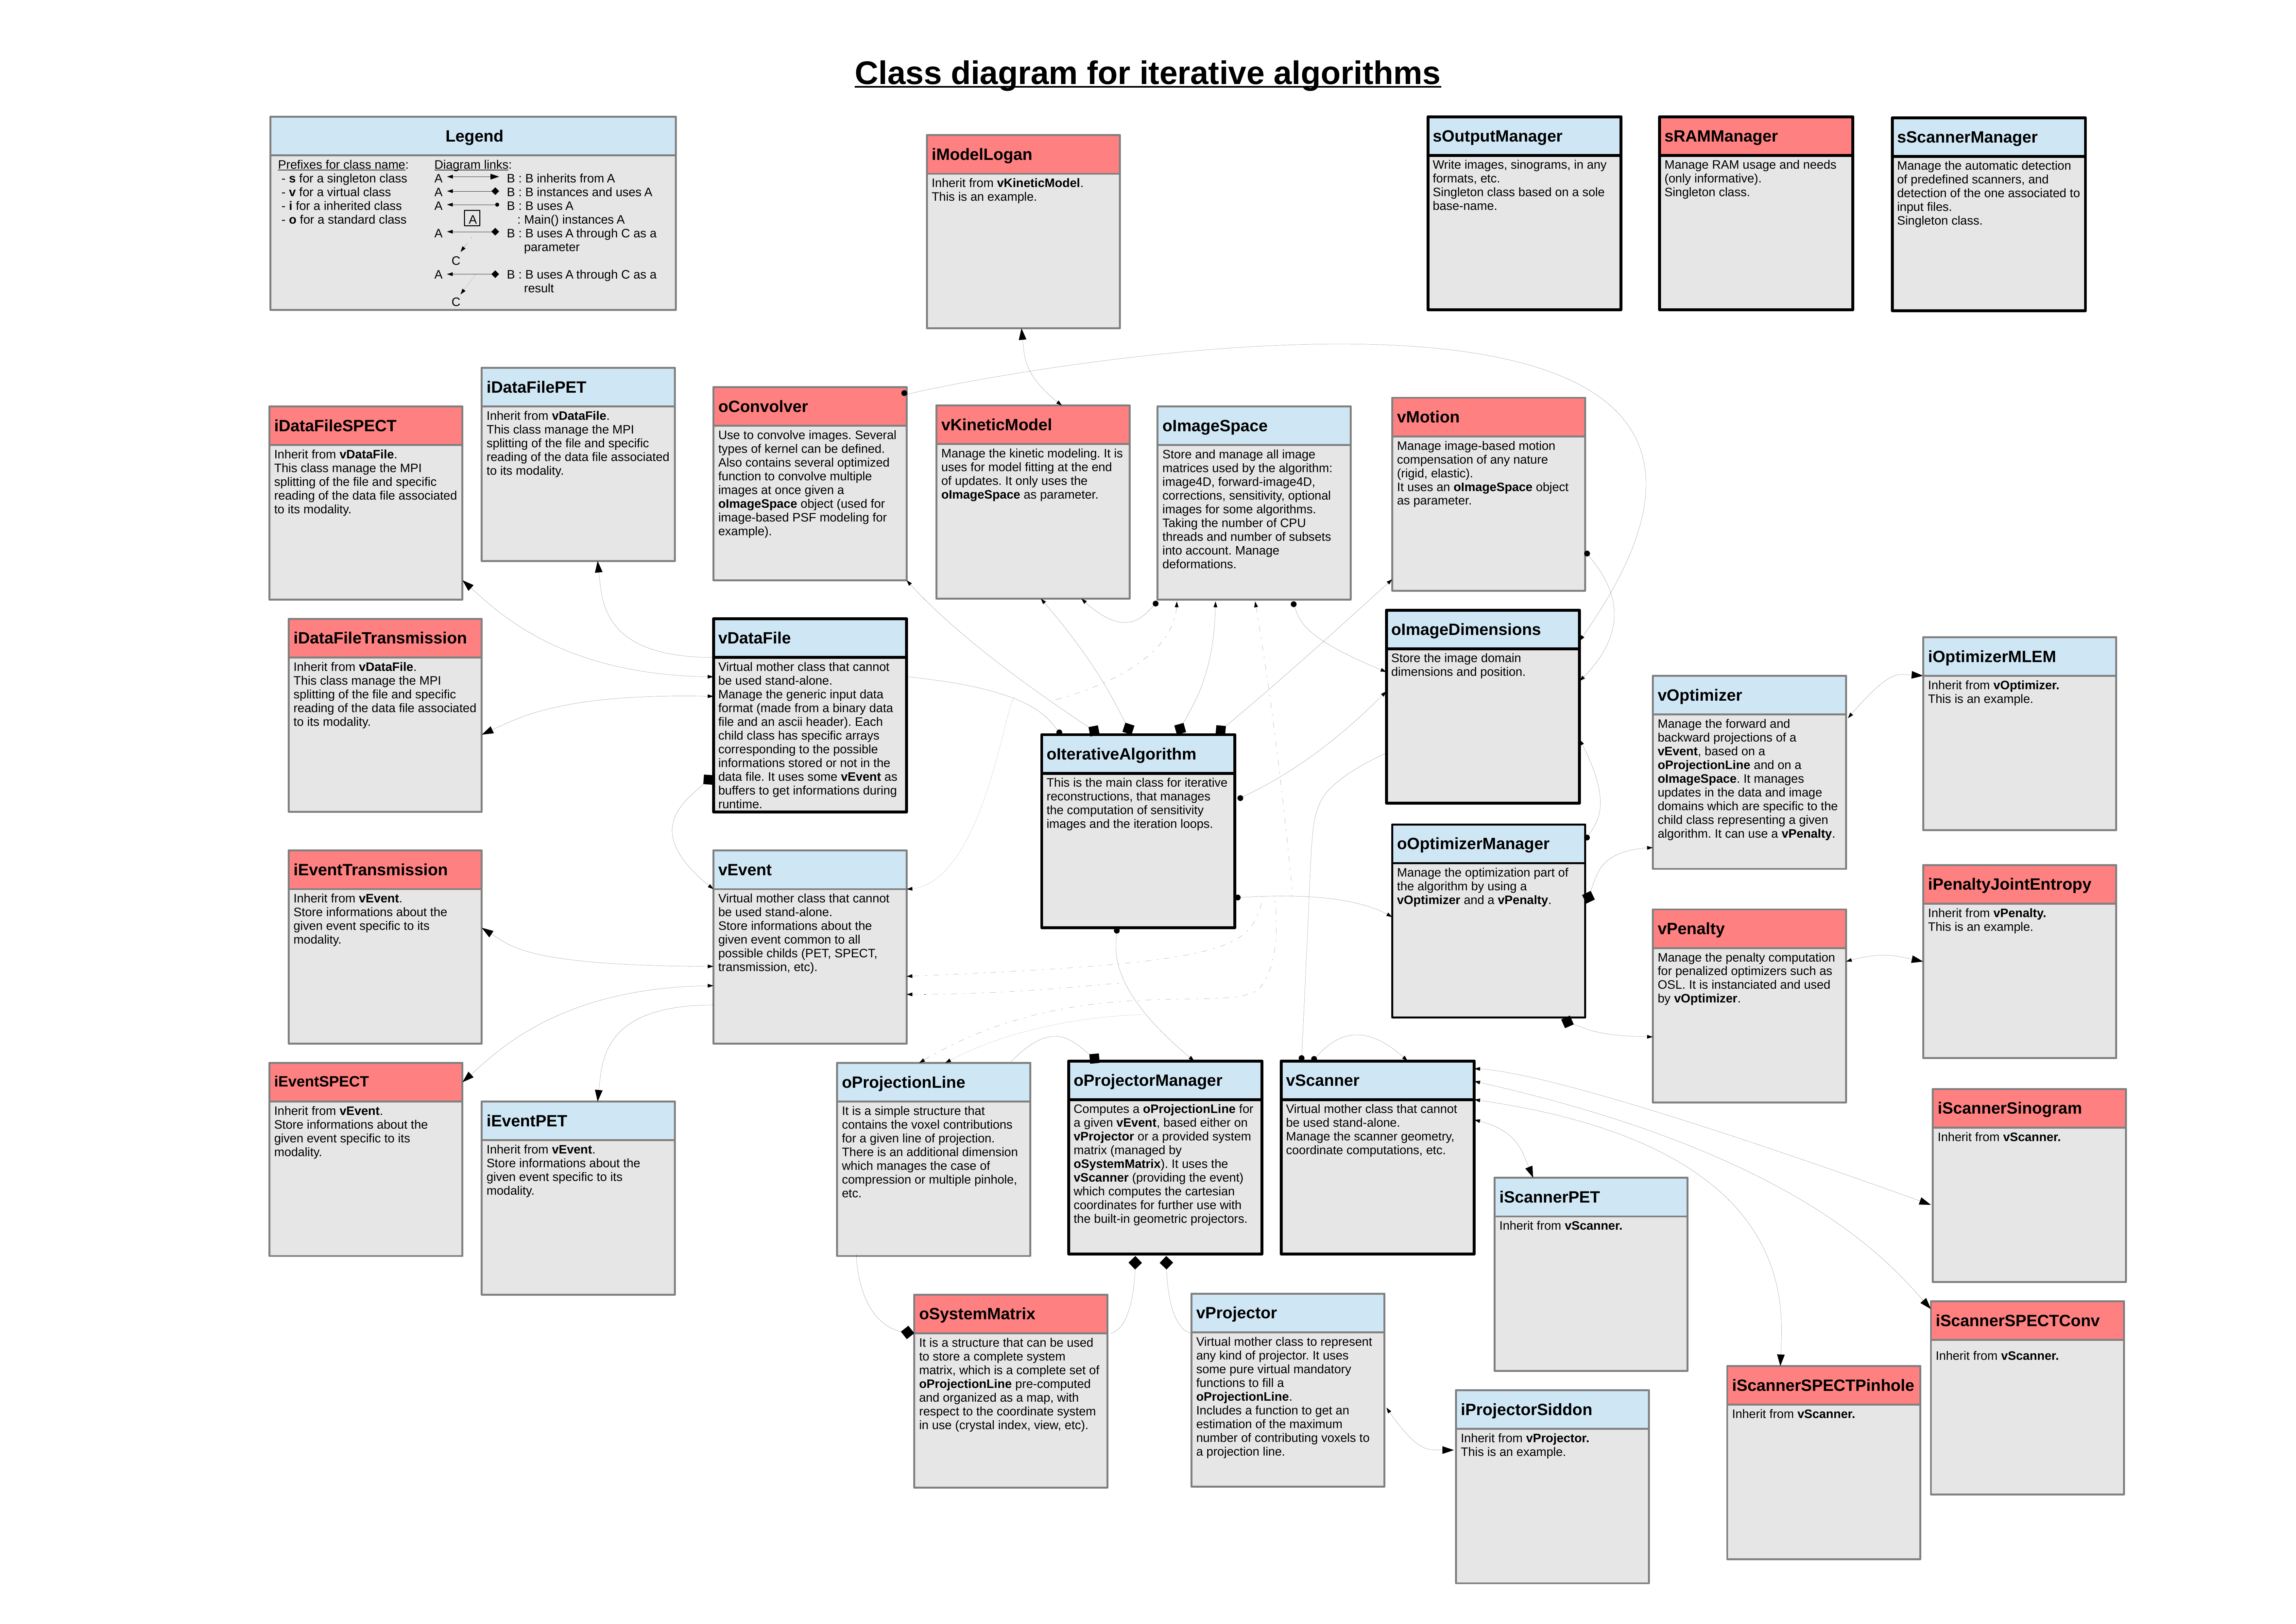

Class diagram for iterative algorithms
Legend
Prefixes for class name:
 - s for a singleton class
 - v for a virtual class
 - i for a inherited class
 - o for a standard class
Diagram links:
A			B : B inherits from A
A			B : B instances and uses A
A			B : B uses A
 A : Main() instances A
A			B : B uses A through C as a
			 parameter
 C
A			B : B uses A through C as a
			 result
 C
sOutputManager
Write images, sinograms, in any formats, etc.
Singleton class based on a sole base-name.
sScannerManager
Manage the automatic detection of predefined scanners, and detection of the one associated to input files.
Singleton class.
sRAMManager
iModelLogan
Inherit from vKineticModel.
This is an example.
Manage RAM usage and needs (only informative).
Singleton class.
iDataFilePET
Inherit from vDataFile.
This class manage the MPI splitting of the file and specific reading of the data file associated to its modality.
oConvolver
Use to convolve images. Several types of kernel can be defined. Also contains several optimized function to convolve multiple images at once given a oImageSpace object (used for image-based PSF modeling for example).
vMotion
Manage image-based motion compensation of any nature (rigid, elastic).
It uses an oImageSpace object as parameter.
vKineticModel
Manage the kinetic modeling. It is uses for model fitting at the end of updates. It only uses the oImageSpace as parameter.
oImageSpace
Store and manage all image matrices used by the algorithm: image4D, forward-image4D, corrections, sensitivity, optional images for some algorithms. Taking the number of CPU threads and number of subsets into account. Manage deformations.
iDataFileSPECT
Inherit from vDataFile.
This class manage the MPI splitting of the file and specific reading of the data file associated to its modality.
oImageDimensions
Store the image domain dimensions and position.
vDataFile
Virtual mother class that cannot be used stand-alone.
Manage the generic input data format (made from a binary data file and an ascii header). Each child class has specific arrays corresponding to the possible informations stored or not in the data file. It uses some vEvent as buffers to get informations during runtime.
iDataFileTransmission
iOptimizerMLEM
Inherit from vOptimizer.
This is an example.
Inherit from vDataFile.
This class manage the MPI splitting of the file and specific reading of the data file associated to its modality.
vOptimizer
Manage the forward and backward projections of a vEvent, based on a oProjectionLine and on a oImageSpace. It manages updates in the data and image domains which are specific to the child class representing a given algorithm. It can use a vPenalty.
oIterativeAlgorithm
This is the main class for iterative reconstructions, that manages the computation of sensitivity images and the iteration loops.
oOptimizerManager
Manage the optimization part of the algorithm by using a vOptimizer and a vPenalty.
vEvent
Virtual mother class that cannot be used stand-alone.
Store informations about the given event common to all possible childs (PET, SPECT, transmission, etc).
iEventTransmission
iPenaltyJointEntropy
Inherit from vPenalty.
This is an example.
Inherit from vEvent.
Store informations about the given event specific to its modality.
vPenalty
Manage the penalty computation for penalized optimizers such as OSL. It is instanciated and used by vOptimizer.
oProjectorManager
Computes a oProjectionLine for a given vEvent, based either on vProjector or a provided system matrix (managed by oSystemMatrix). It uses the vScanner (providing the event) which computes the cartesian coordinates for further use with the built-in geometric projectors.
vScanner
Virtual mother class that cannot be used stand-alone.
Manage the scanner geometry, coordinate computations, etc.
oProjectionLine
It is a simple structure that contains the voxel contributions for a given line of projection. There is an additional dimension which manages the case of compression or multiple pinhole, etc.
iEventSPECT
iScannerSinogram
Inherit from vScanner.
Inherit from vEvent.
Store informations about the given event specific to its modality.
iEventPET
Inherit from vEvent.
Store informations about the given event specific to its modality.
iScannerPET
Inherit from vScanner.
vProjector
Virtual mother class to represent any kind of projector. It uses some pure virtual mandatory functions to fill a oProjectionLine.
Includes a function to get an estimation of the maximum number of contributing voxels to a projection line.
iScannerSPECTConv
Inherit from vScanner.
oSystemMatrix
It is a structure that can be used to store a complete system matrix, which is a complete set of oProjectionLine pre-computed and organized as a map, with respect to the coordinate system in use (crystal index, view, etc).
iScannerSPECTPinhole
Inherit from vScanner.
iProjectorSiddon
Inherit from vProjector.
This is an example.